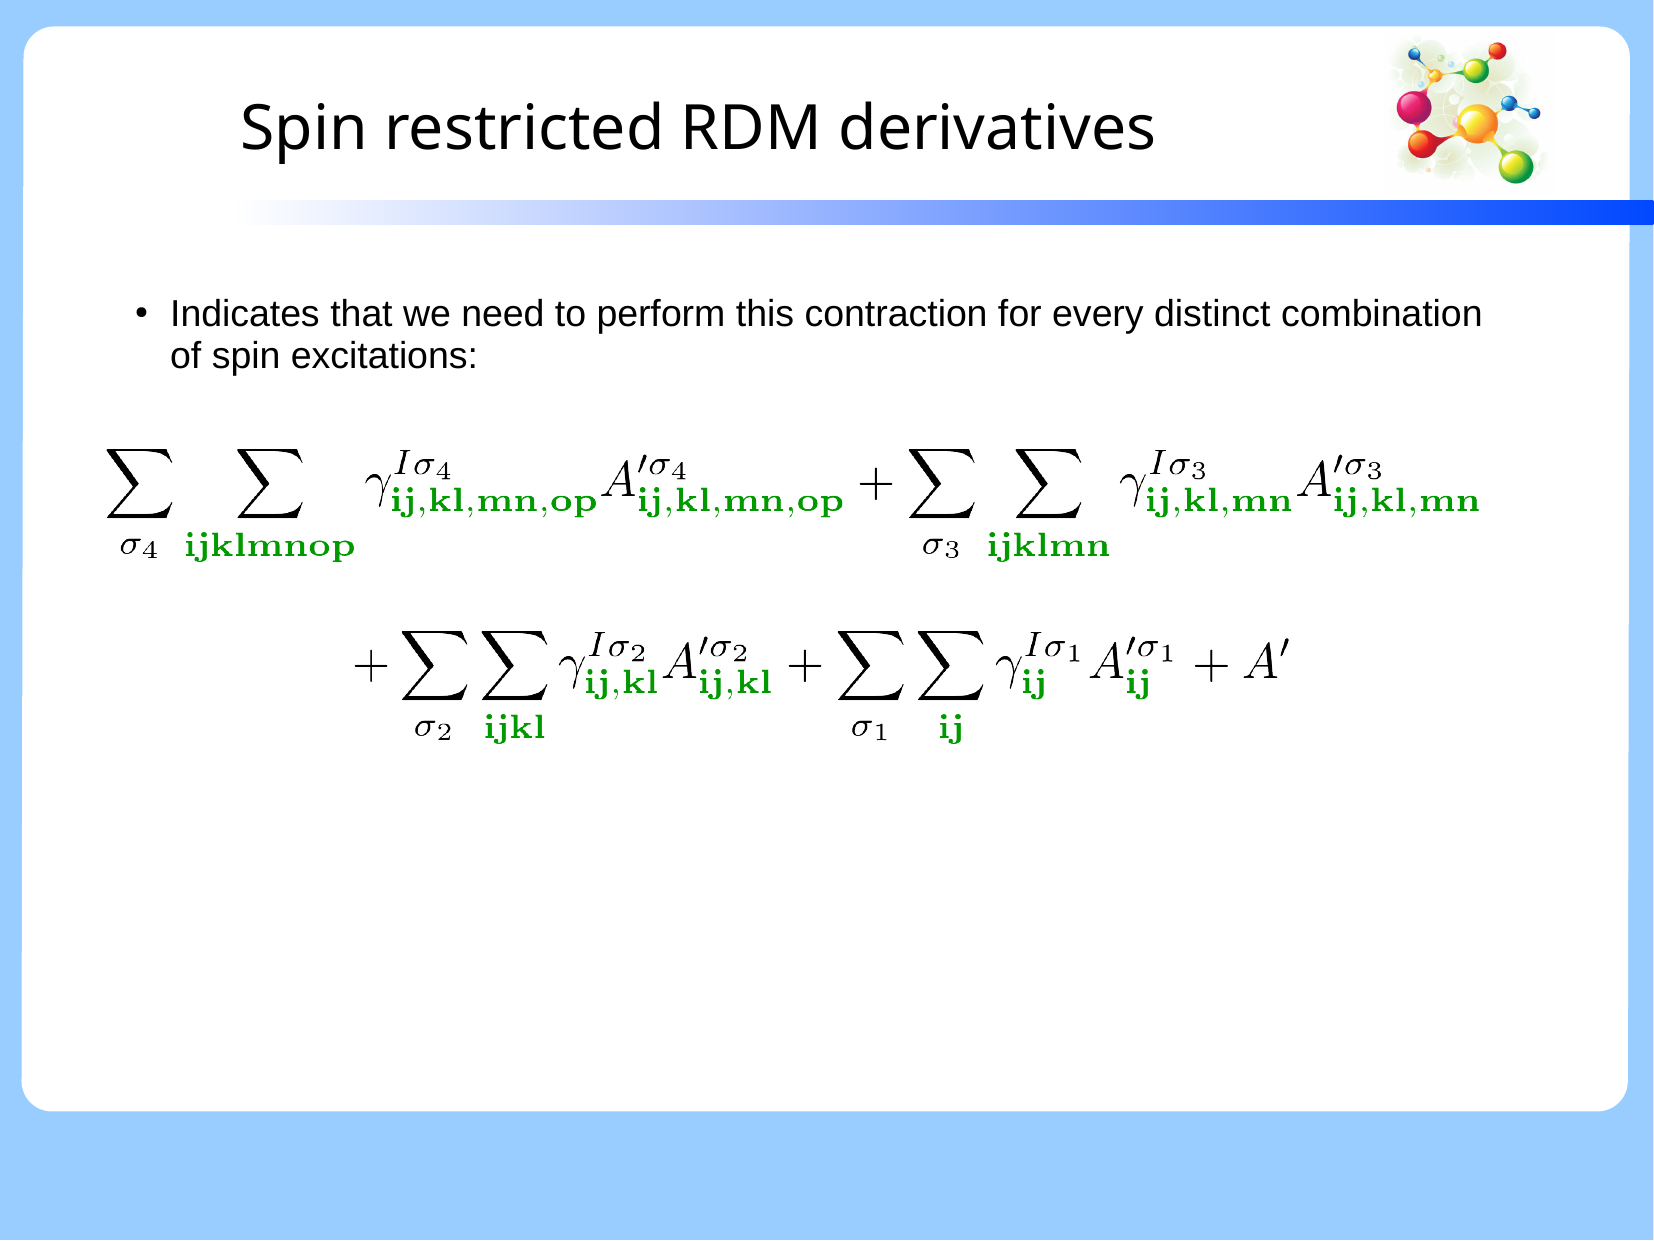

# Spin restricted RDM derivatives
Indicates that we need to perform this contraction for every distinct combination
of spin excitations: